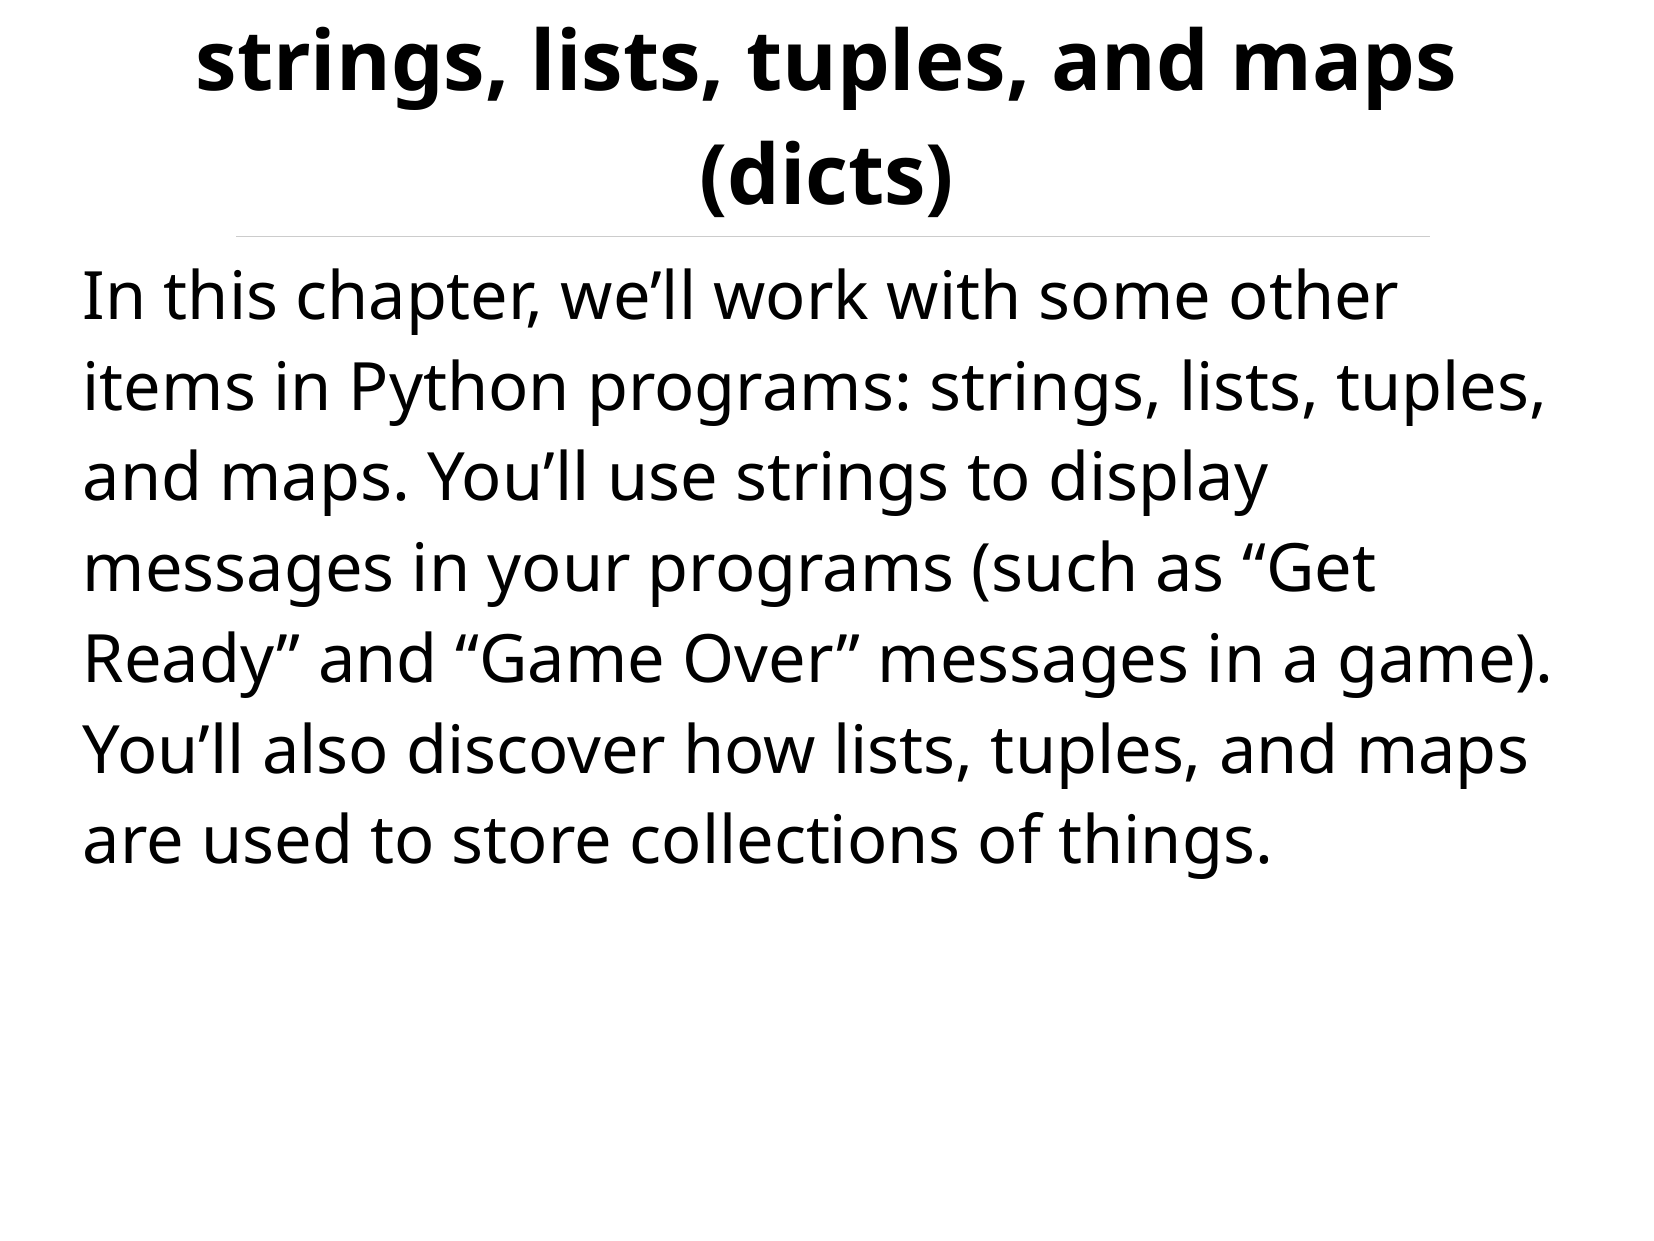

# strings, lists, tuples, and maps (dicts)
In this chapter, we’ll work with some other items in Python programs: strings, lists, tuples, and maps. You’ll use strings to display messages in your programs (such as “Get Ready” and “Game Over” messages in a game). You’ll also discover how lists, tuples, and maps are used to store collections of things.